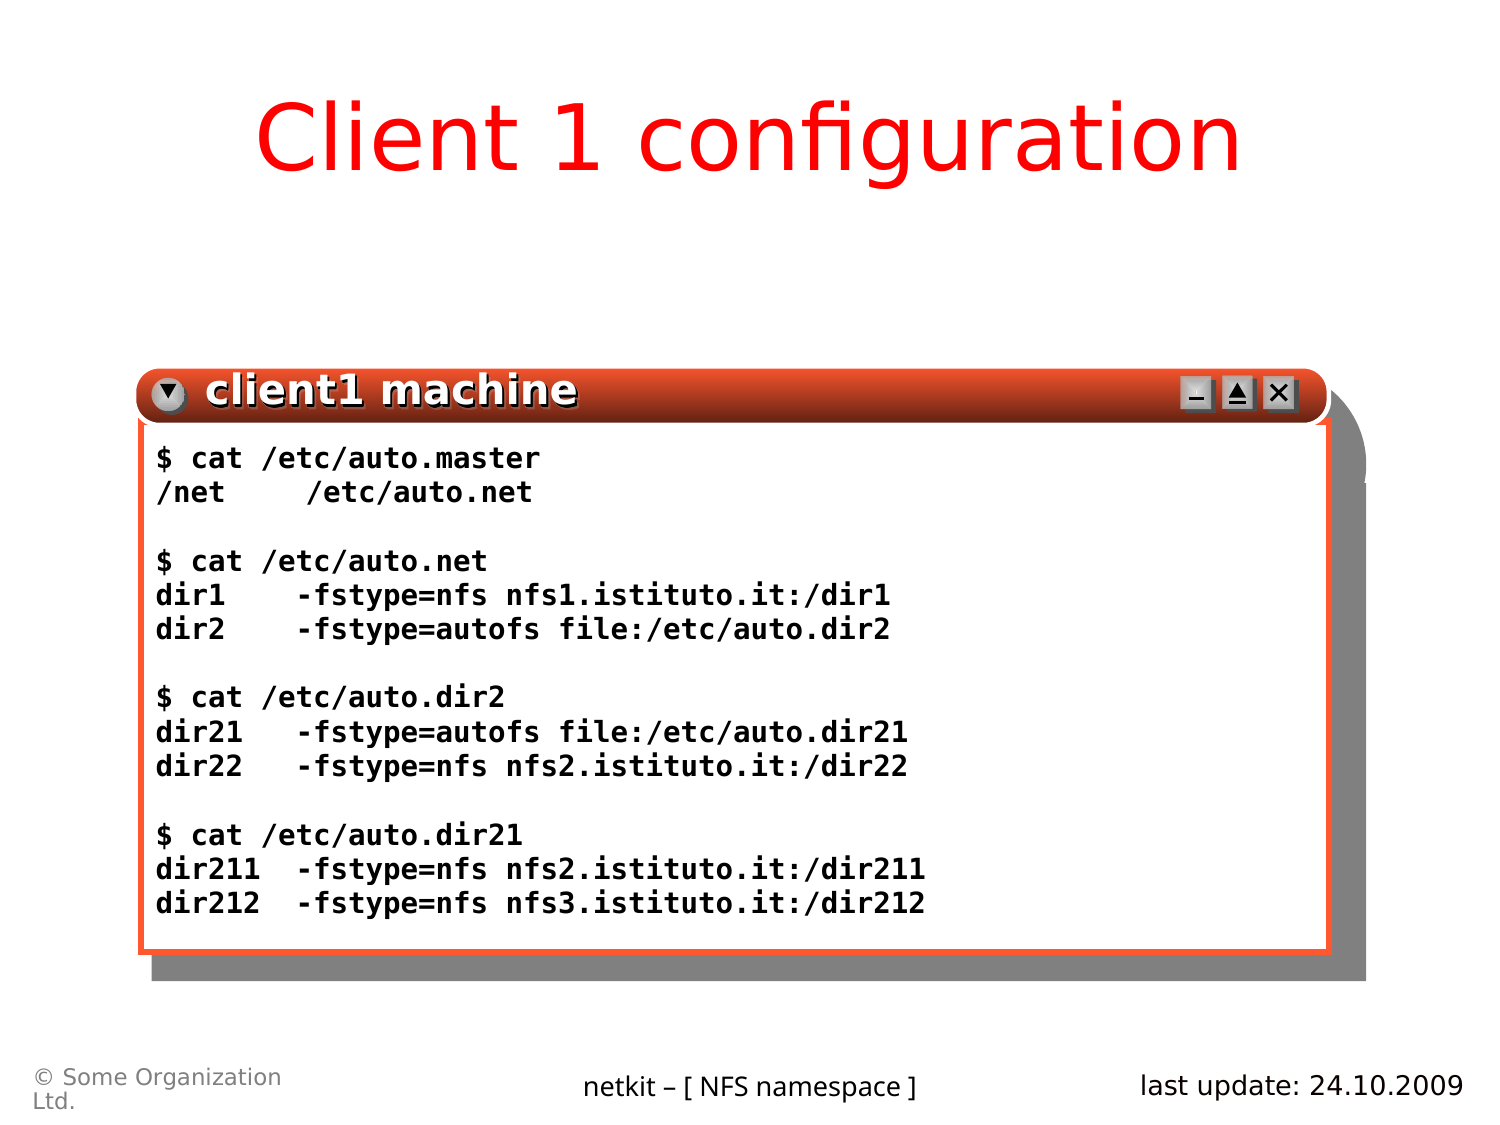

# Client 1 configuration
client1 machine
$ cat /etc/auto.master
/net	/etc/auto.net
$ cat /etc/auto.net
dir1 -fstype=nfs nfs1.istituto.it:/dir1
dir2 -fstype=autofs file:/etc/auto.dir2
$ cat /etc/auto.dir2
dir21 -fstype=autofs file:/etc/auto.dir21
dir22 -fstype=nfs nfs2.istituto.it:/dir22
$ cat /etc/auto.dir21
dir211 -fstype=nfs nfs2.istituto.it:/dir211
dir212 -fstype=nfs nfs3.istituto.it:/dir212
NFS namespace
24.10.2009